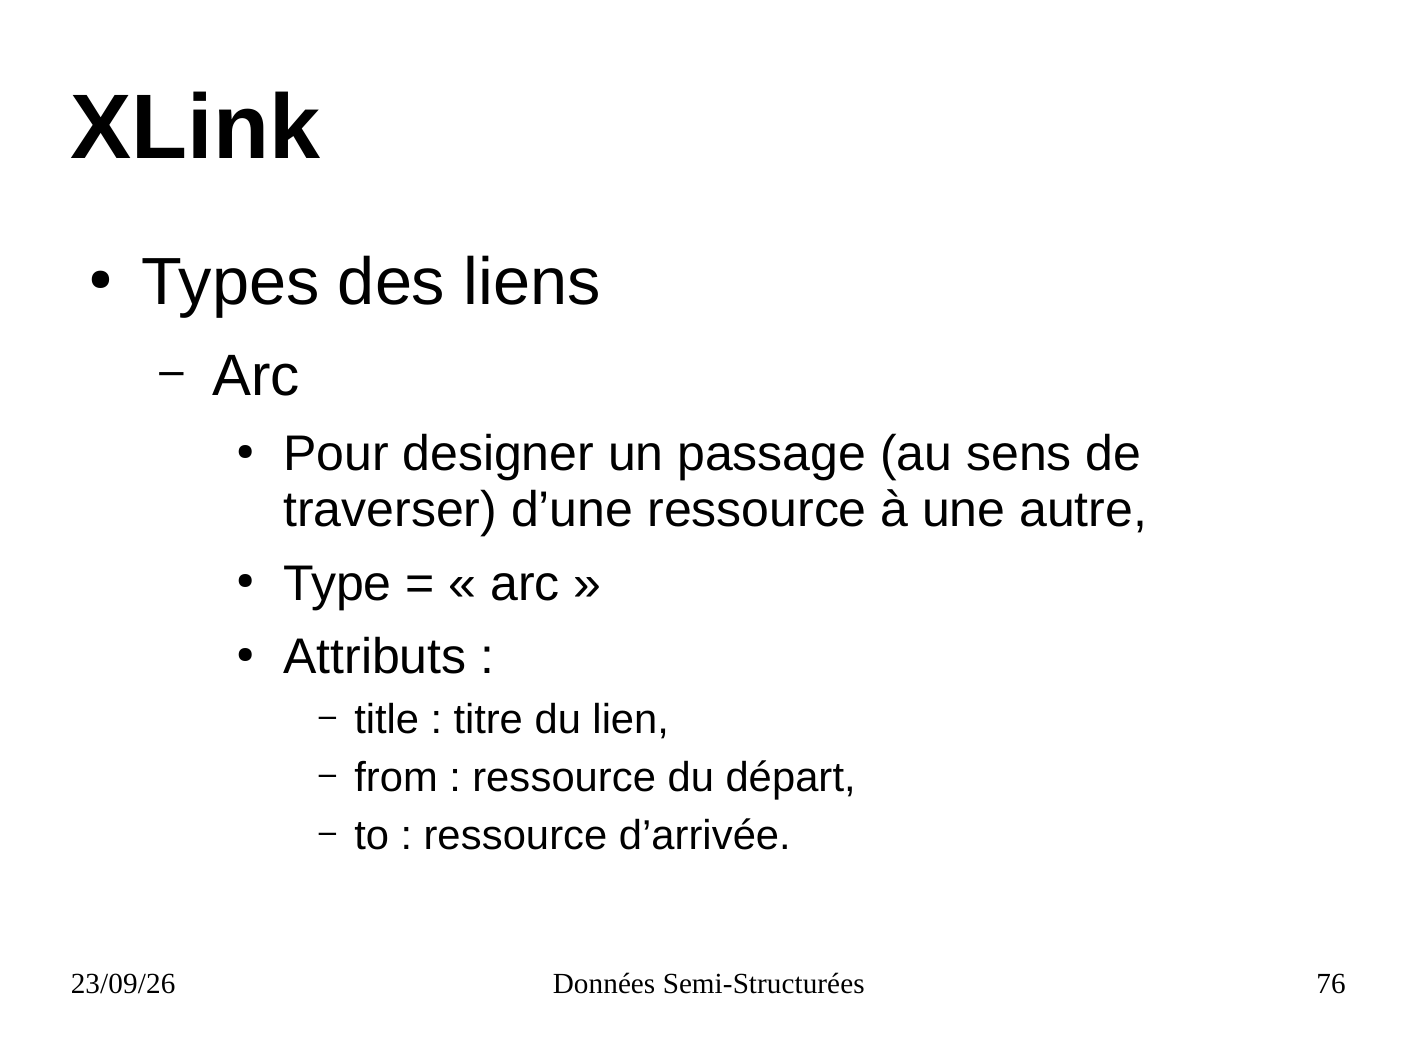

# XLink
Types des liens
Arc
Pour designer un passage (au sens de traverser) d’une ressource à une autre,
Type = « arc »
Attributs :
title : titre du lien,
from : ressource du départ,
to : ressource d’arrivée.
Données Semi-Structurées
76